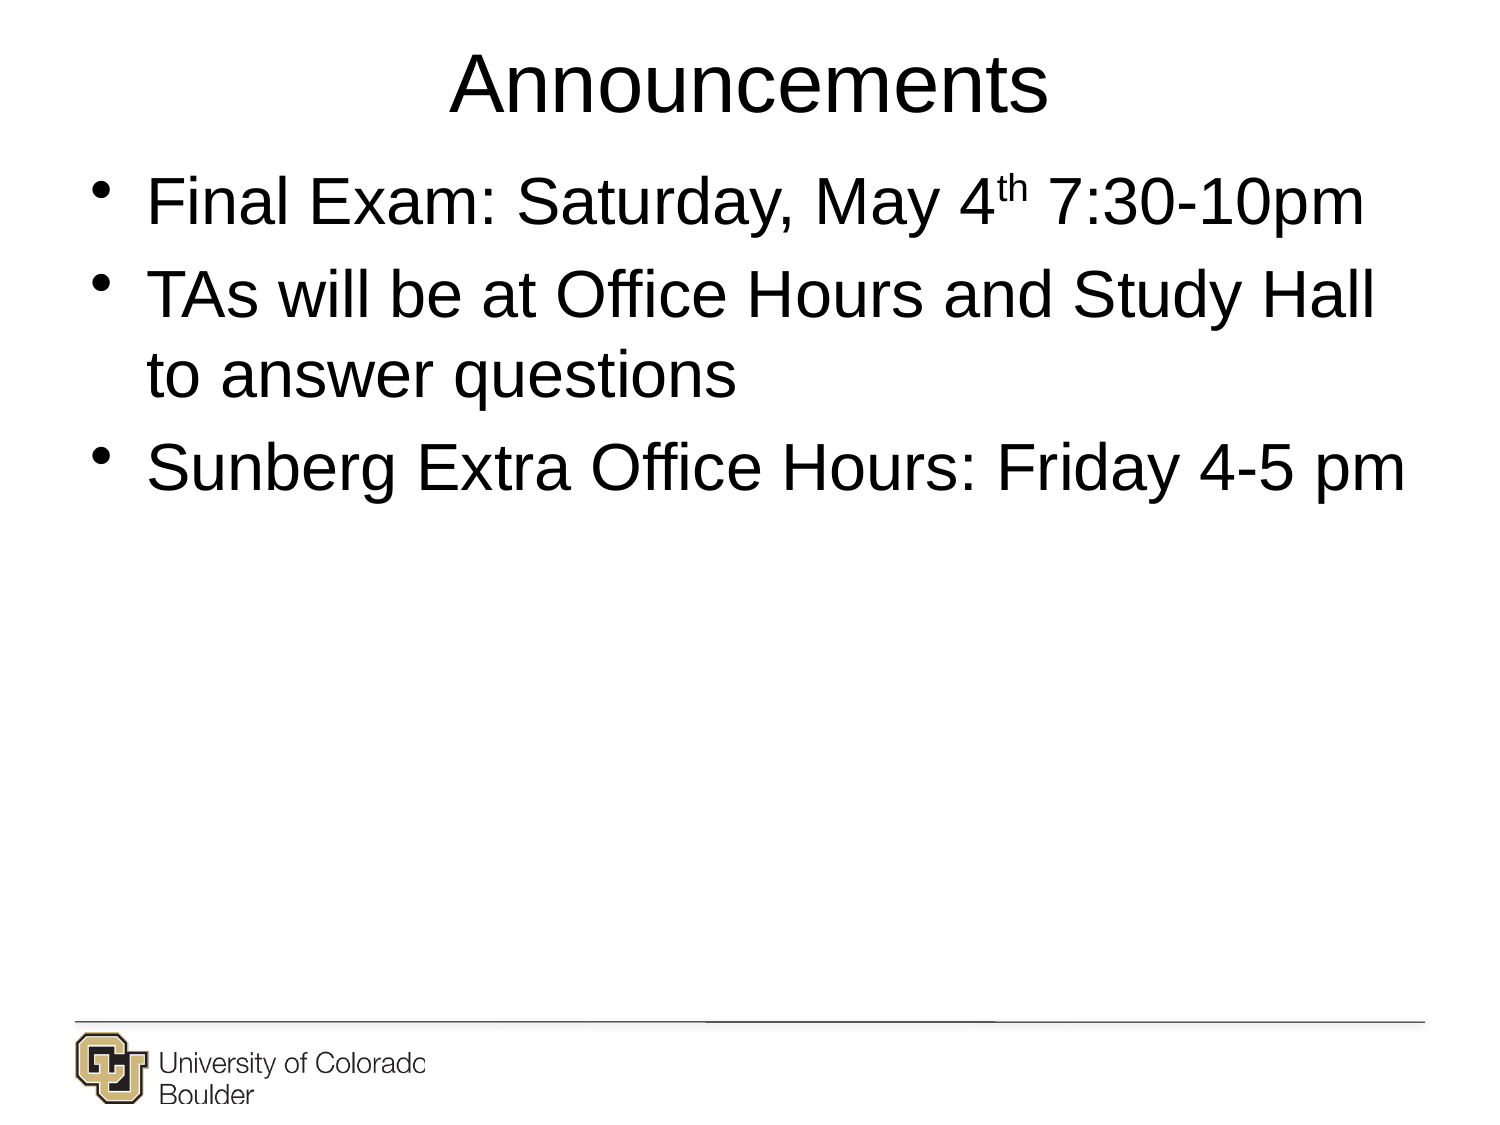

# Announcements
Final Exam: Saturday, May 4th 7:30-10pm
TAs will be at Office Hours and Study Hall to answer questions
Sunberg Extra Office Hours: Friday 4-5 pm